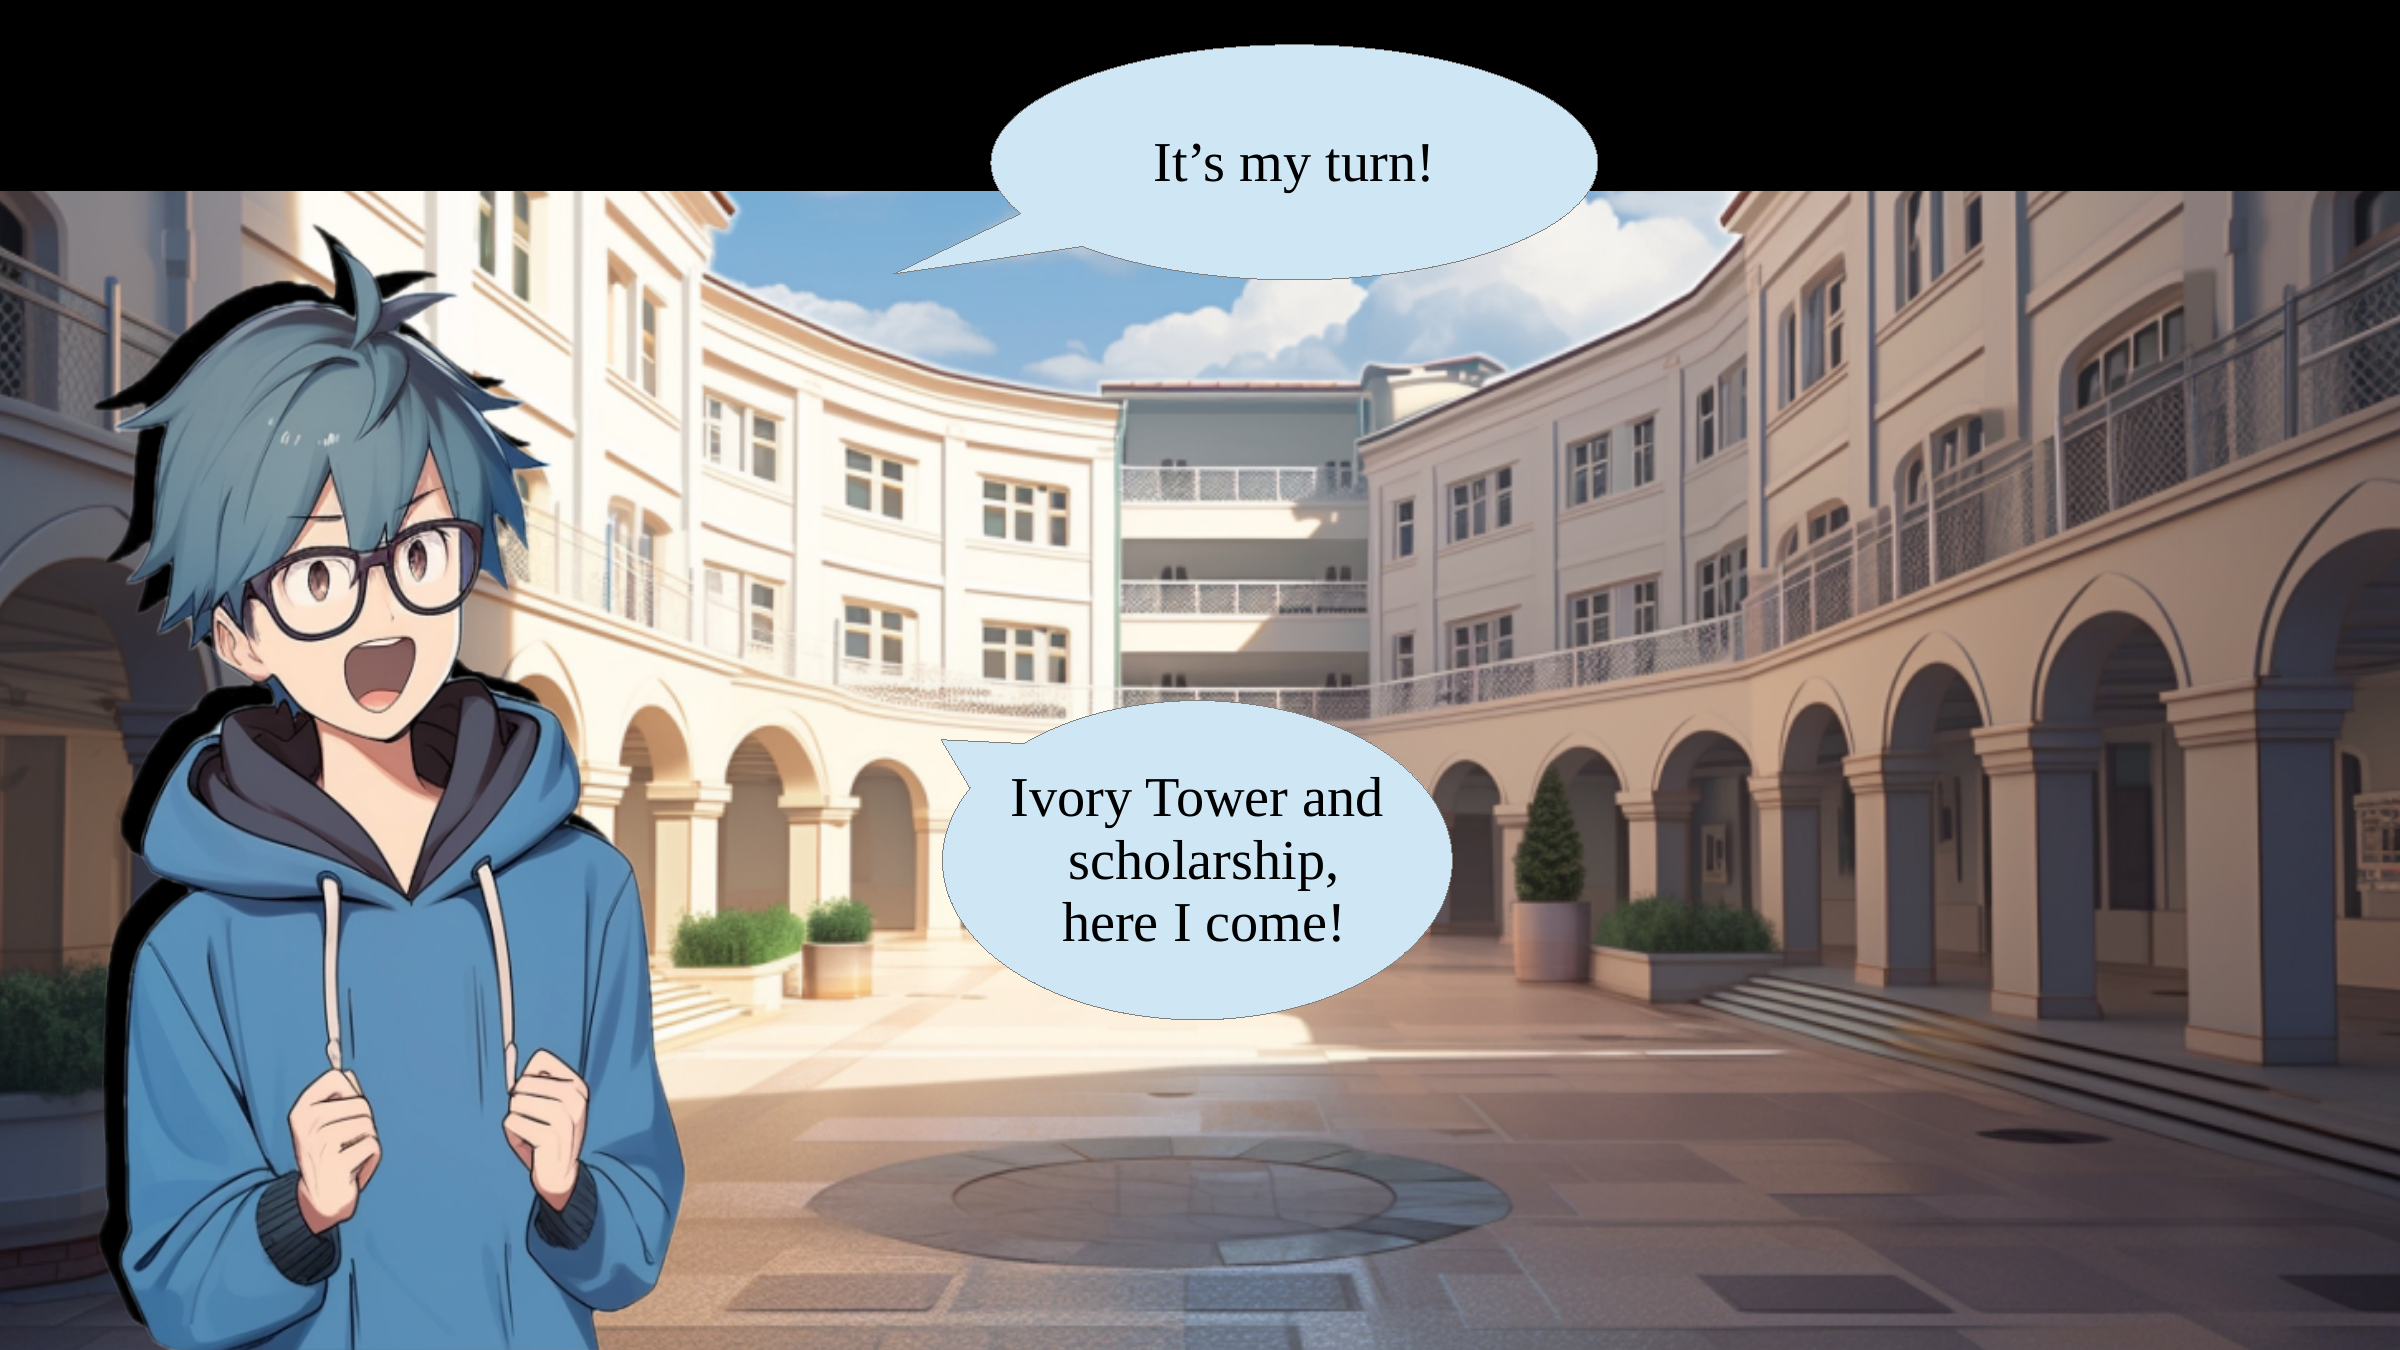

It’s my turn!
Ivory Tower and
 scholarship,
 here I come!